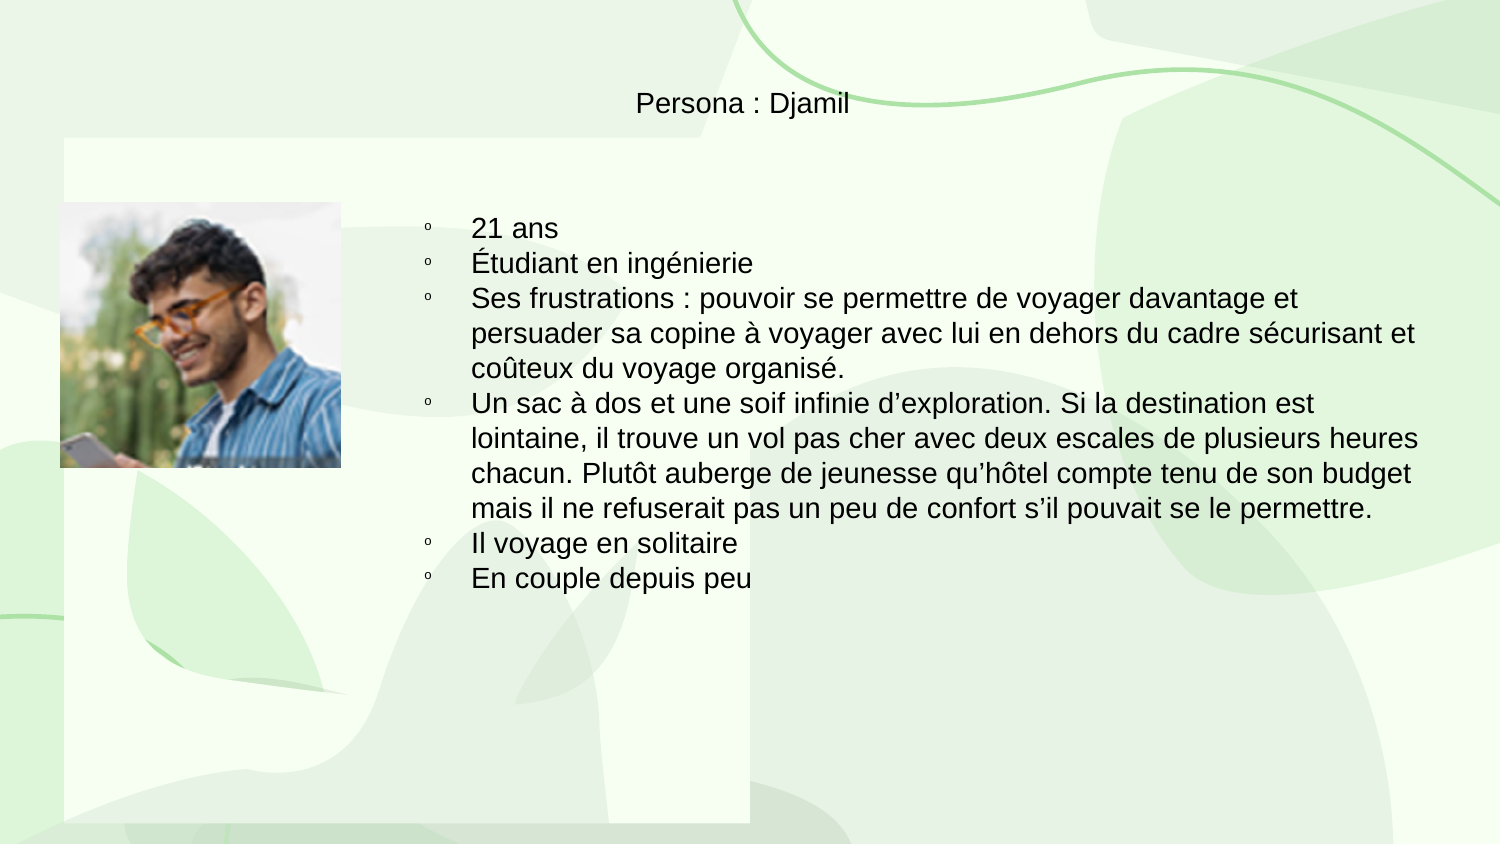

# Persona : Djamil
21 ans
Étudiant en ingénierie
Ses frustrations : pouvoir se permettre de voyager davantage et persuader sa copine à voyager avec lui en dehors du cadre sécurisant et coûteux du voyage organisé.
Un sac à dos et une soif infinie d’exploration. Si la destination est lointaine, il trouve un vol pas cher avec deux escales de plusieurs heures chacun. Plutôt auberge de jeunesse qu’hôtel compte tenu de son budget mais il ne refuserait pas un peu de confort s’il pouvait se le permettre.
Il voyage en solitaire
En couple depuis peu